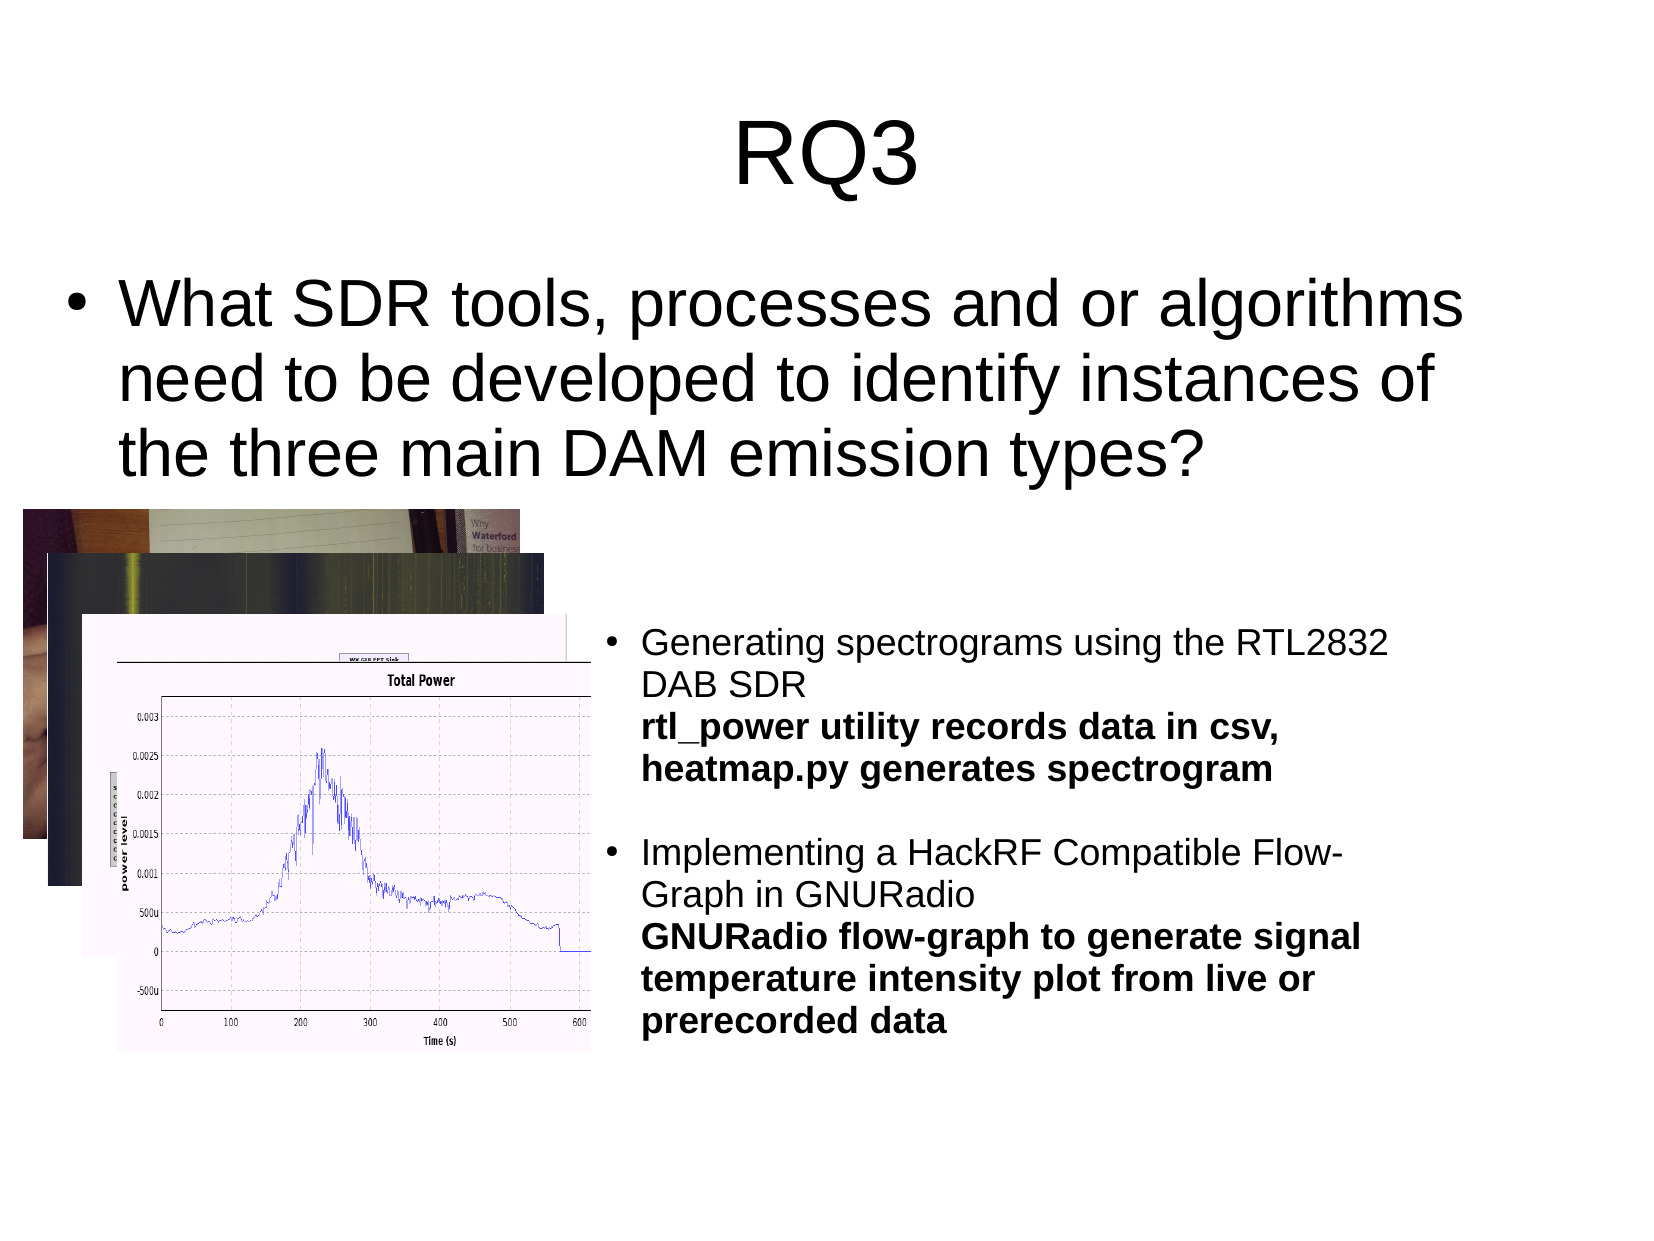

# RQ3
What SDR tools, processes and or algorithms need to be developed to identify instances of the three main DAM emission types?
Generating spectrograms using the RTL2832 DAB SDR
rtl_power utility records data in csv, heatmap.py generates spectrogram
Implementing a HackRF Compatible Flow-Graph in GNURadio
GNURadio flow-graph to generate signal temperature intensity plot from live or prerecorded data